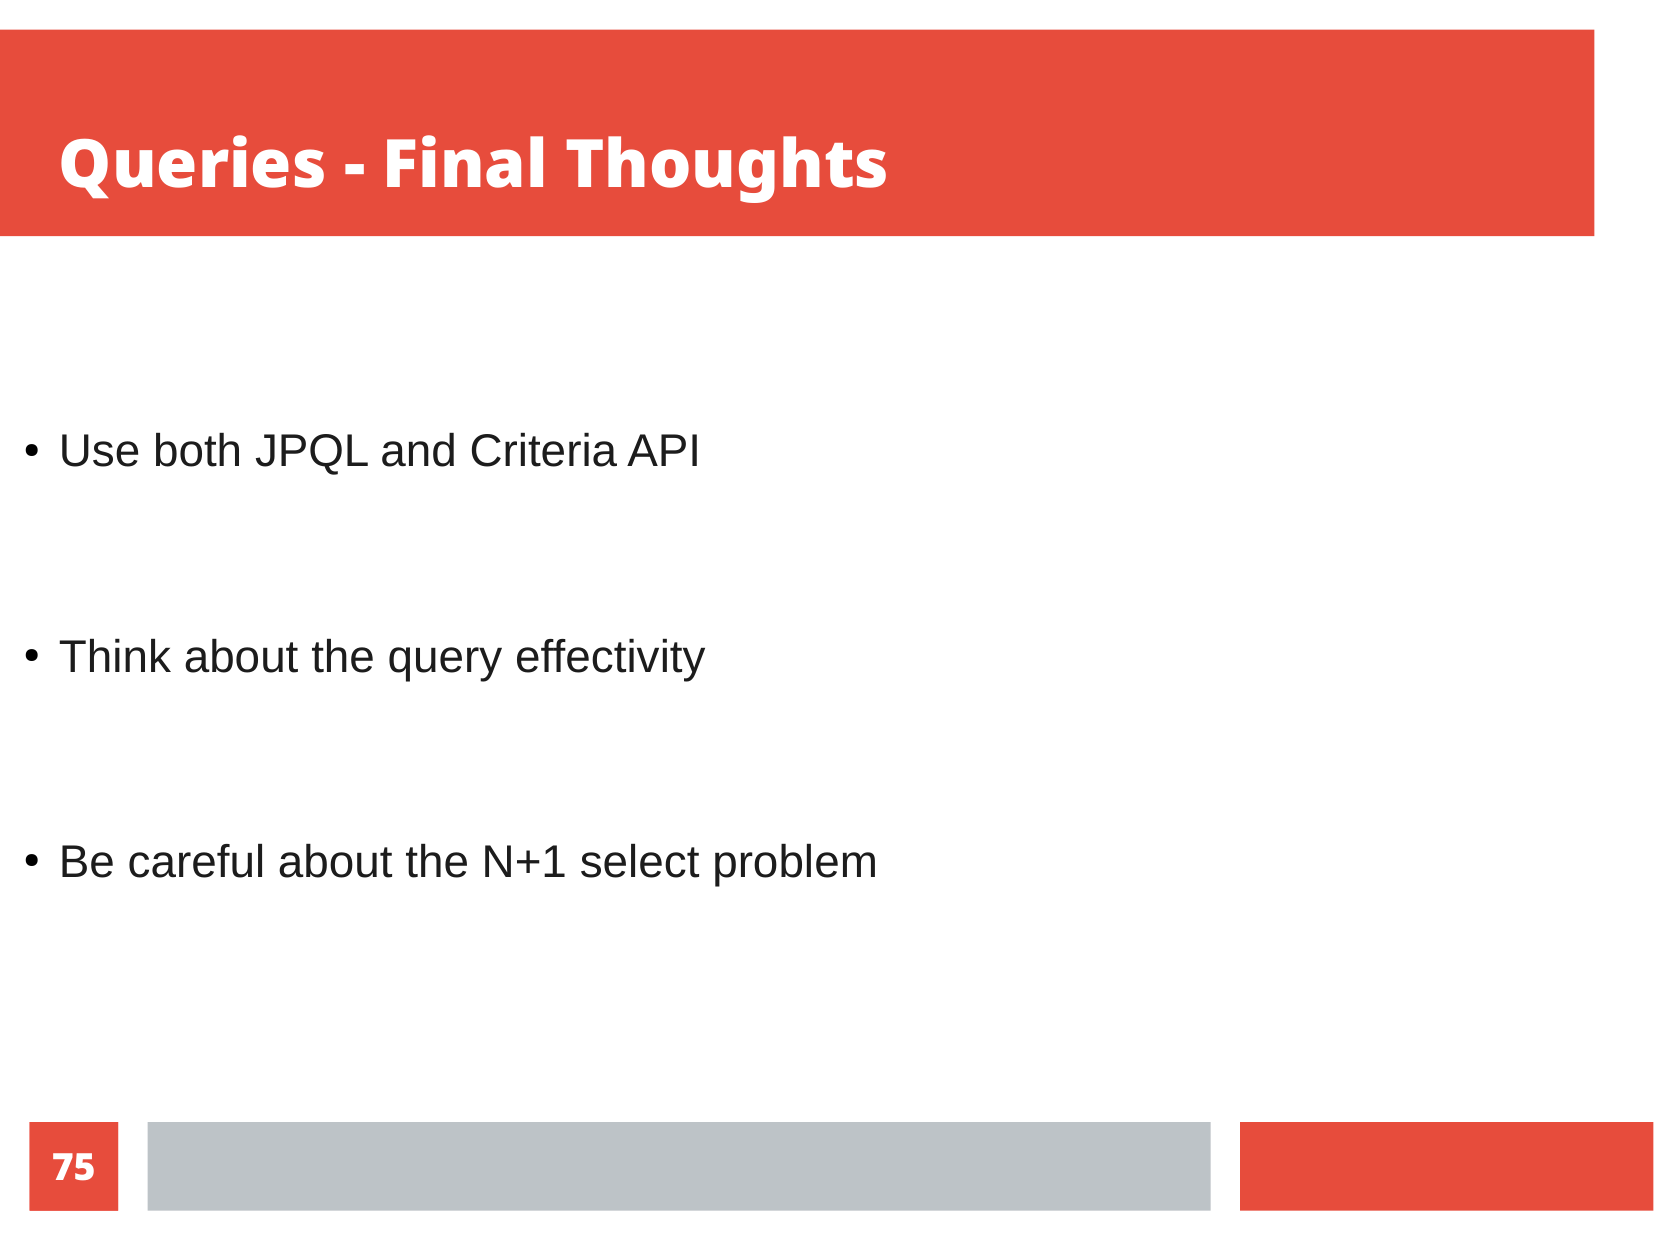

# Queries - Final Thoughts
Use both JPQL and Criteria API
Think about the query effectivity
Be careful about the N+1 select problem
75